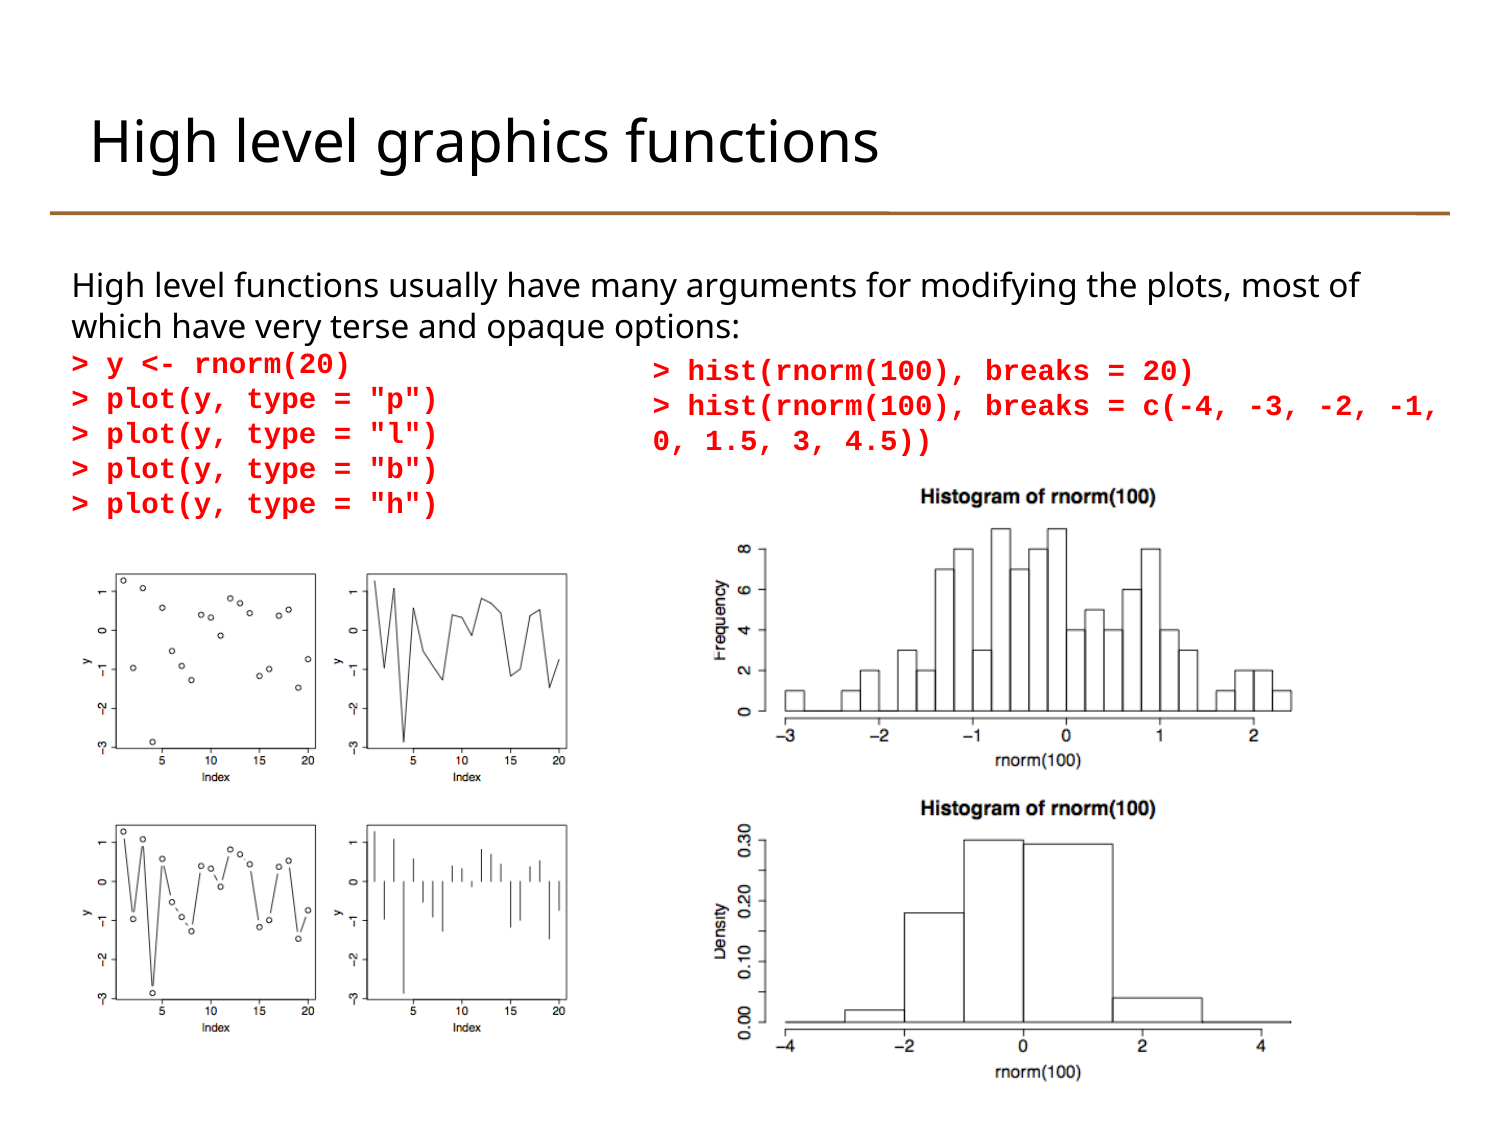

High level graphics functions
High level functions usually have many arguments for modifying the plots, most of which have very terse and opaque options:
> y <- rnorm(20)
> plot(y, type = "p")
> plot(y, type = "l")
> plot(y, type = "b")
> plot(y, type = "h")
> hist(rnorm(100), breaks = 20)
> hist(rnorm(100), breaks = c(-4, -3, -2, -1, 0, 1.5, 3, 4.5))